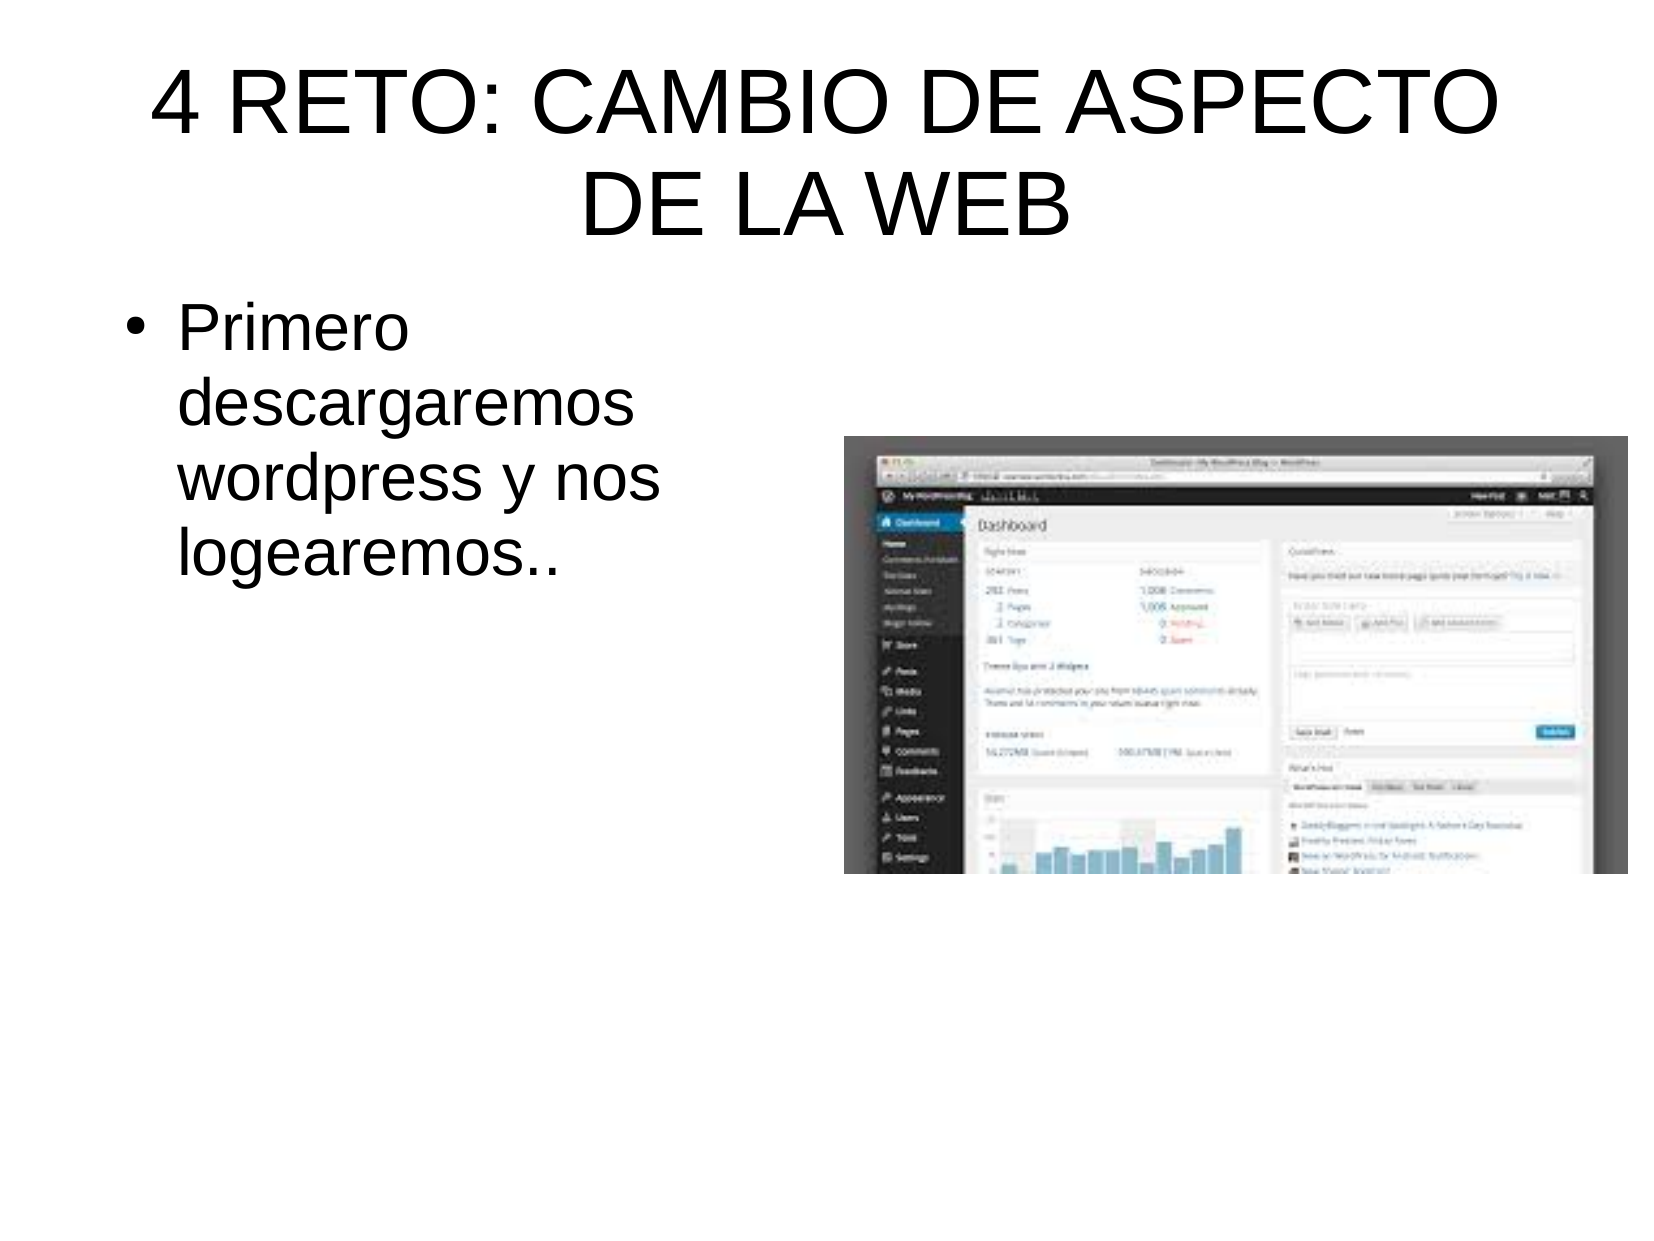

# 4 RETO: CAMBIO DE ASPECTO DE LA WEB
Primero descargaremos wordpress y nos logearemos..